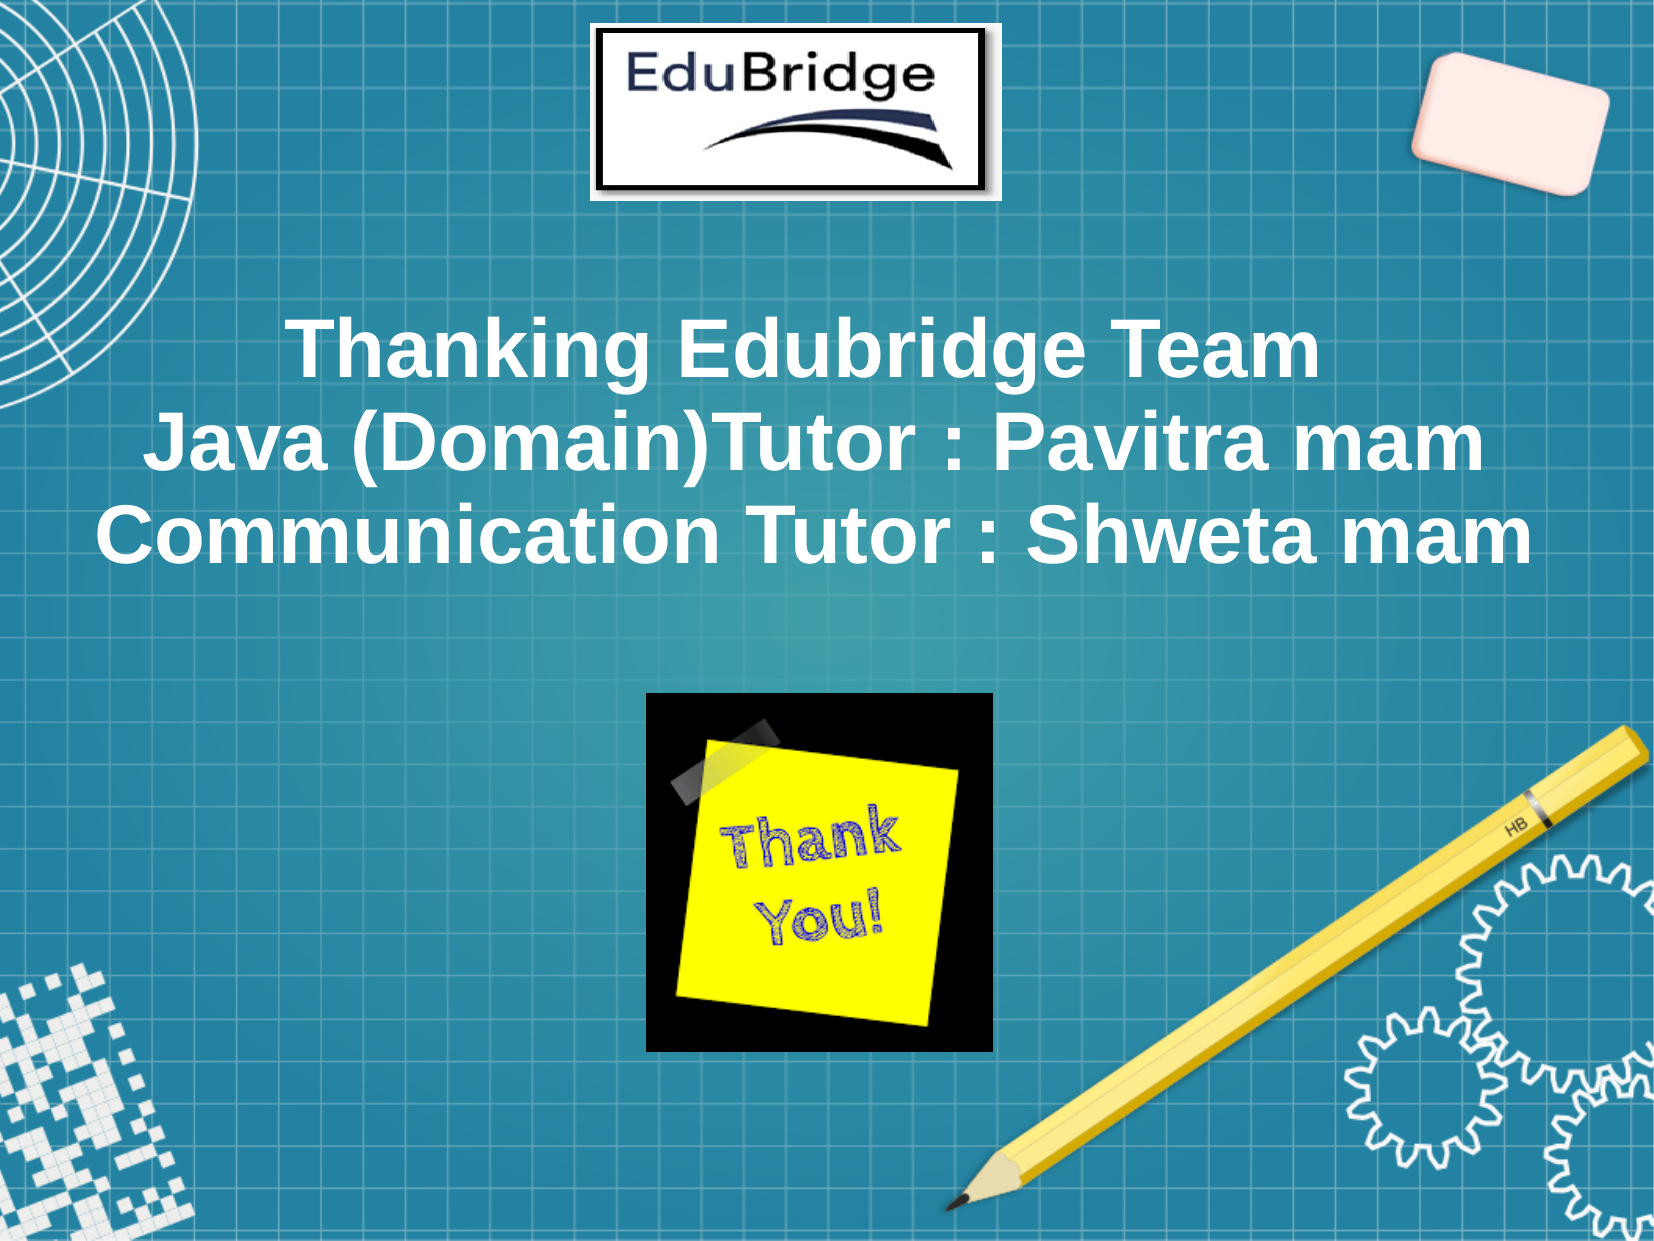

# Thanking Edubridge Team Java (Domain)Tutor : Pavitra mam Communication Tutor : Shweta mam